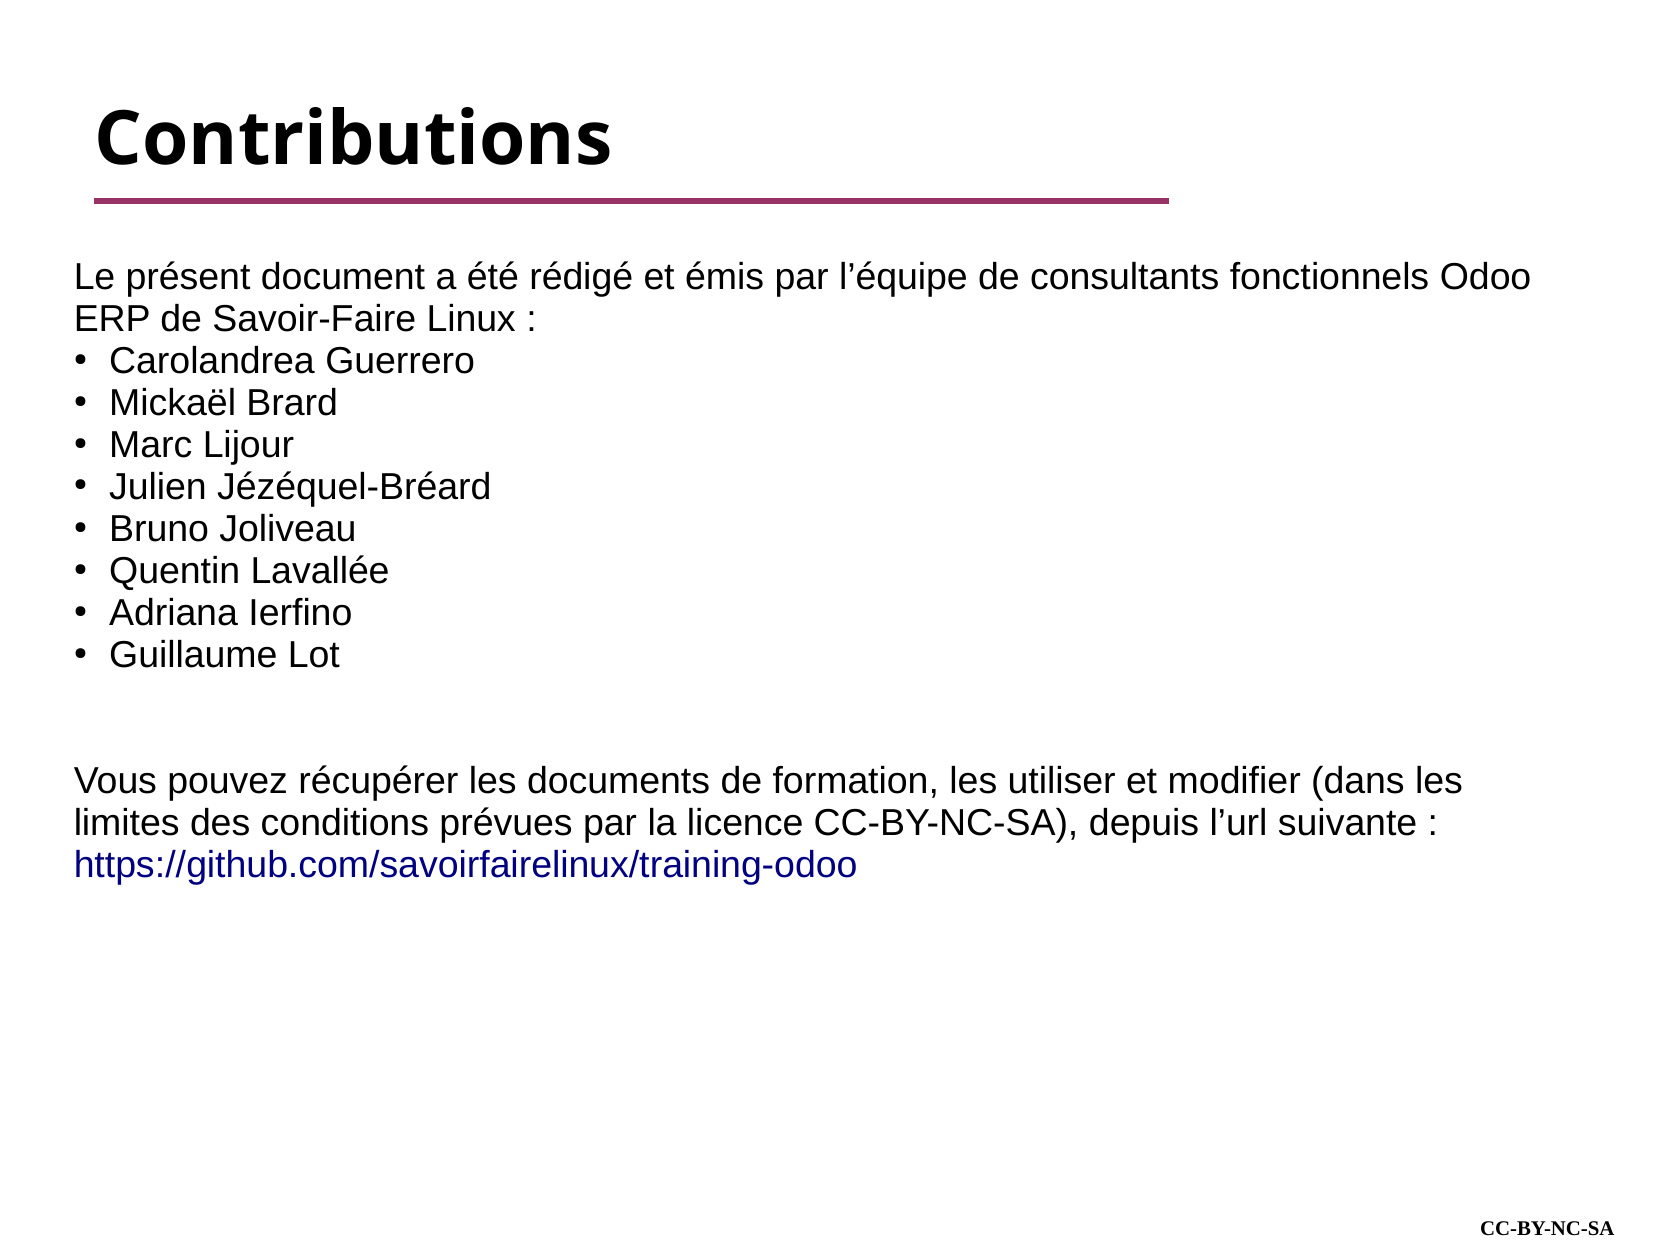

# Contributions
Le présent document a été rédigé et émis par l’équipe de consultants fonctionnels Odoo ERP de Savoir-Faire Linux :
Carolandrea Guerrero
Mickaël Brard
Marc Lijour
Julien Jézéquel-Bréard
Bruno Joliveau
Quentin Lavallée
Adriana Ierfino
Guillaume Lot
Vous pouvez récupérer les documents de formation, les utiliser et modifier (dans les limites des conditions prévues par la licence CC-BY-NC-SA), depuis l’url suivante : https://github.com/savoirfairelinux/training-odoo